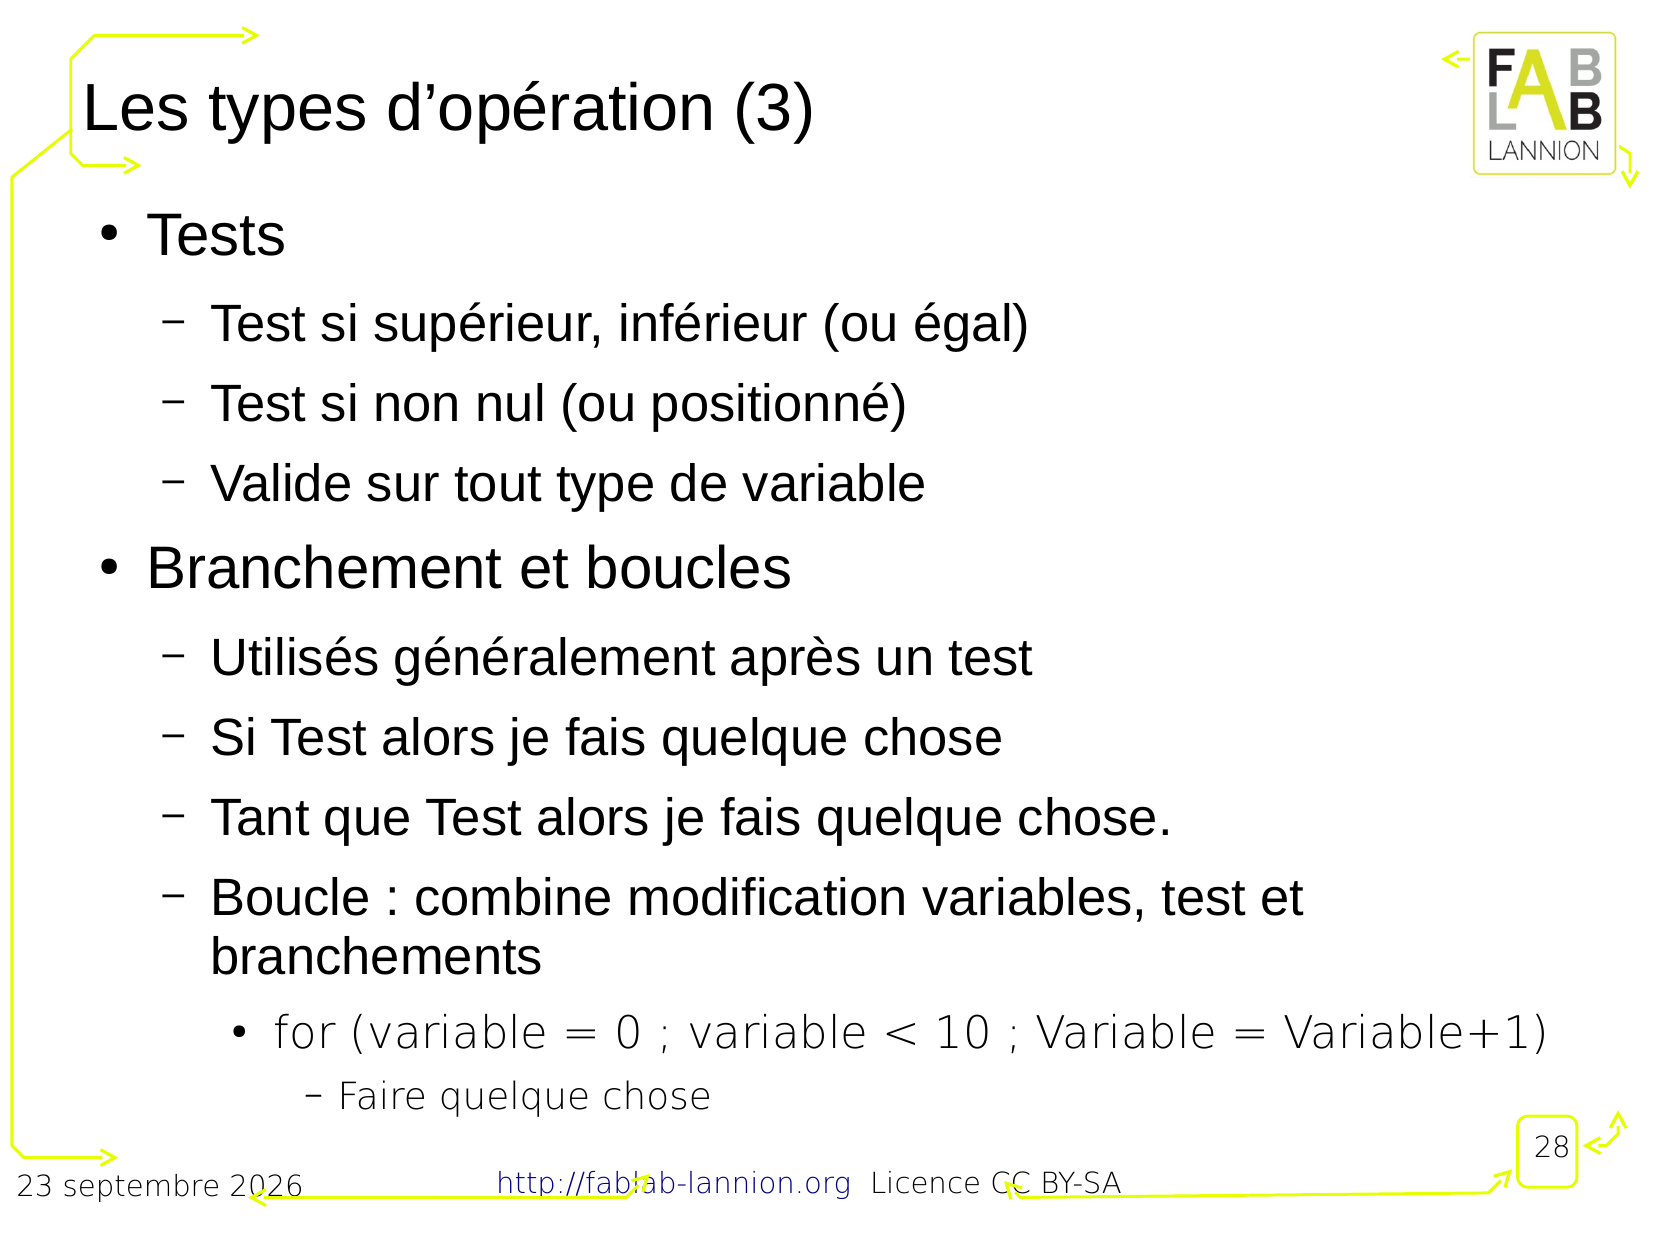

# Les types d’opération (3)
Tests
Test si supérieur, inférieur (ou égal)
Test si non nul (ou positionné)
Valide sur tout type de variable
Branchement et boucles
Utilisés généralement après un test
Si Test alors je fais quelque chose
Tant que Test alors je fais quelque chose.
Boucle : combine modification variables, test et branchements
for (variable = 0 ; variable < 10 ; Variable = Variable+1)
Faire quelque chose
28